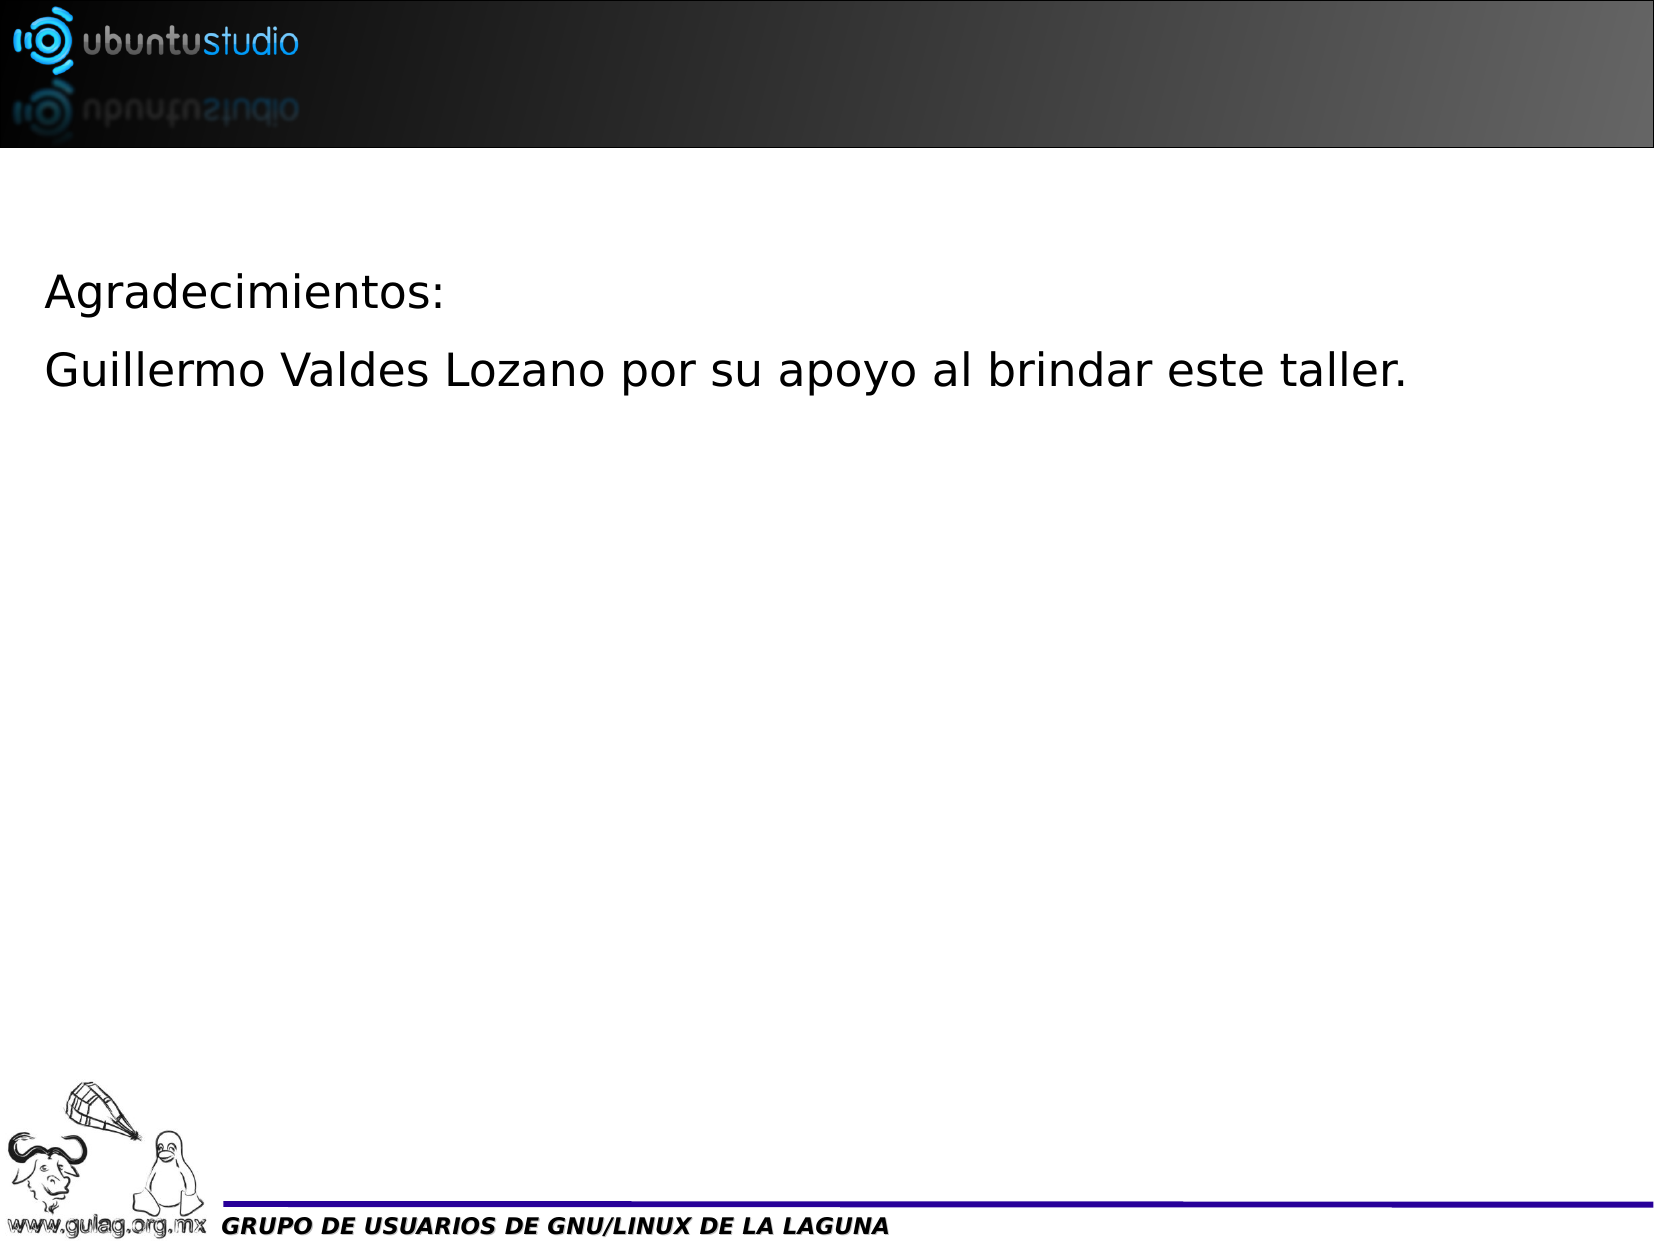

GRUPO DE USUARIOS DE GNU/LINUX DE LA LAGUNA
Agradecimientos:
Guillermo Valdes Lozano por su apoyo al brindar este taller.